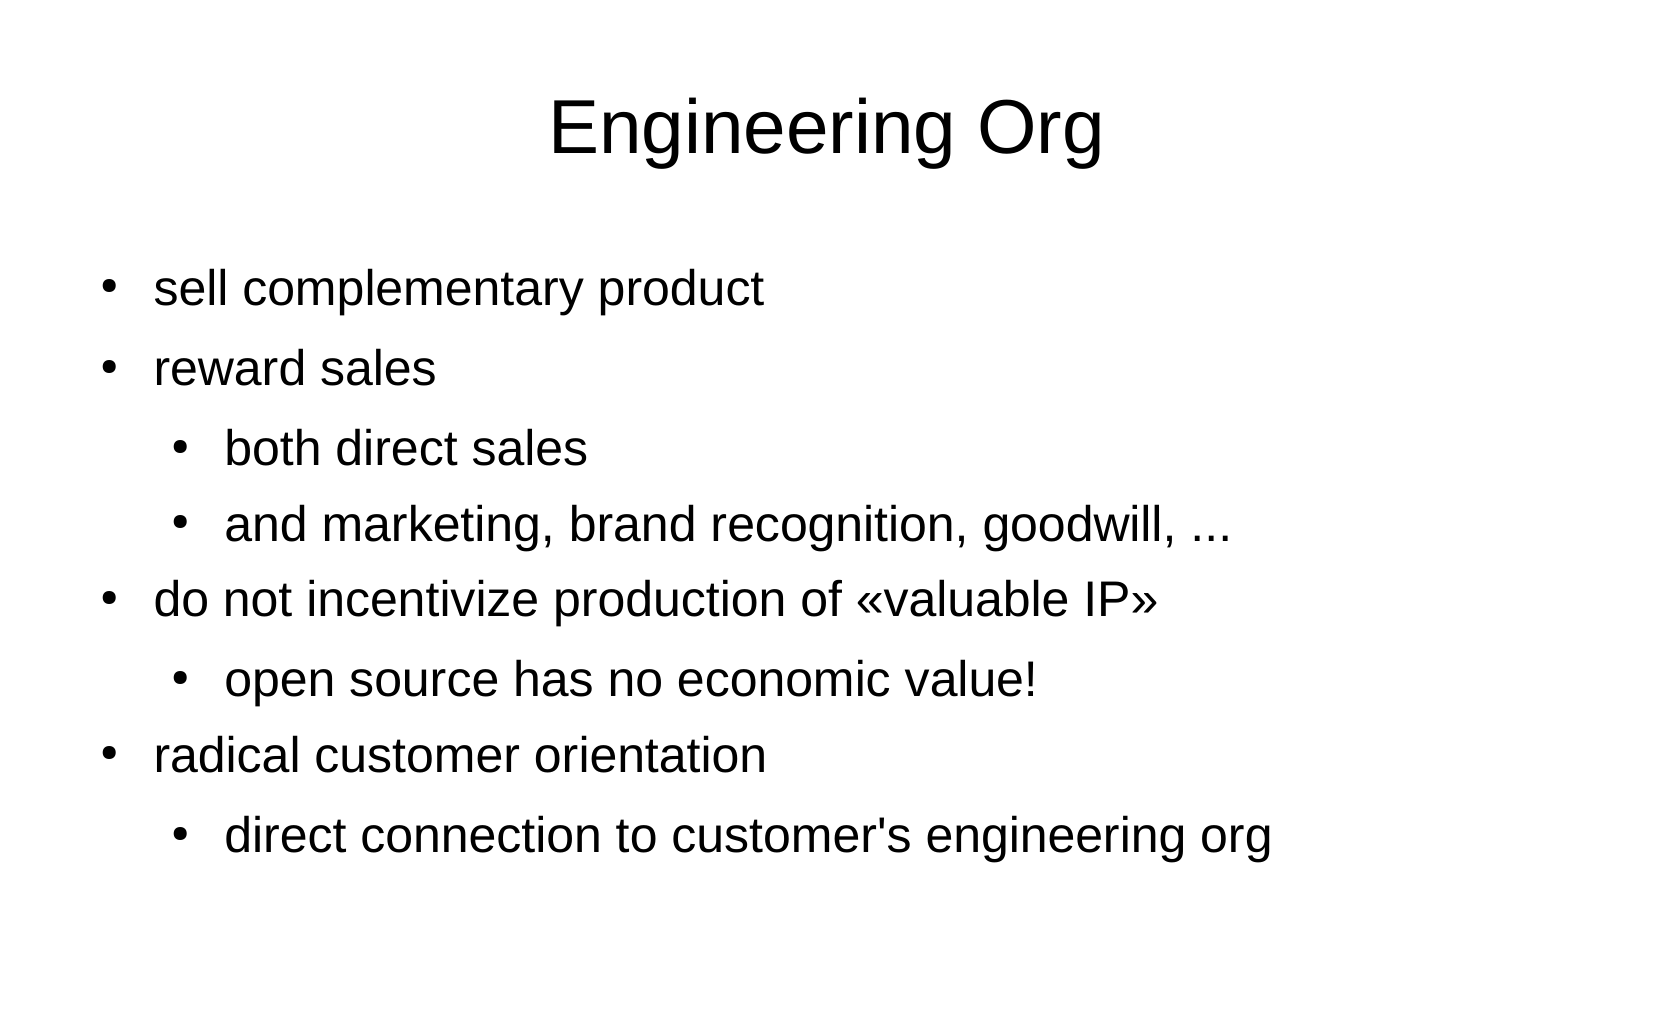

# Engineering Org
sell complementary product
reward sales
both direct sales
and marketing, brand recognition, goodwill, ...
do not incentivize production of «valuable IP»
open source has no economic value!
radical customer orientation
direct connection to customer's engineering org